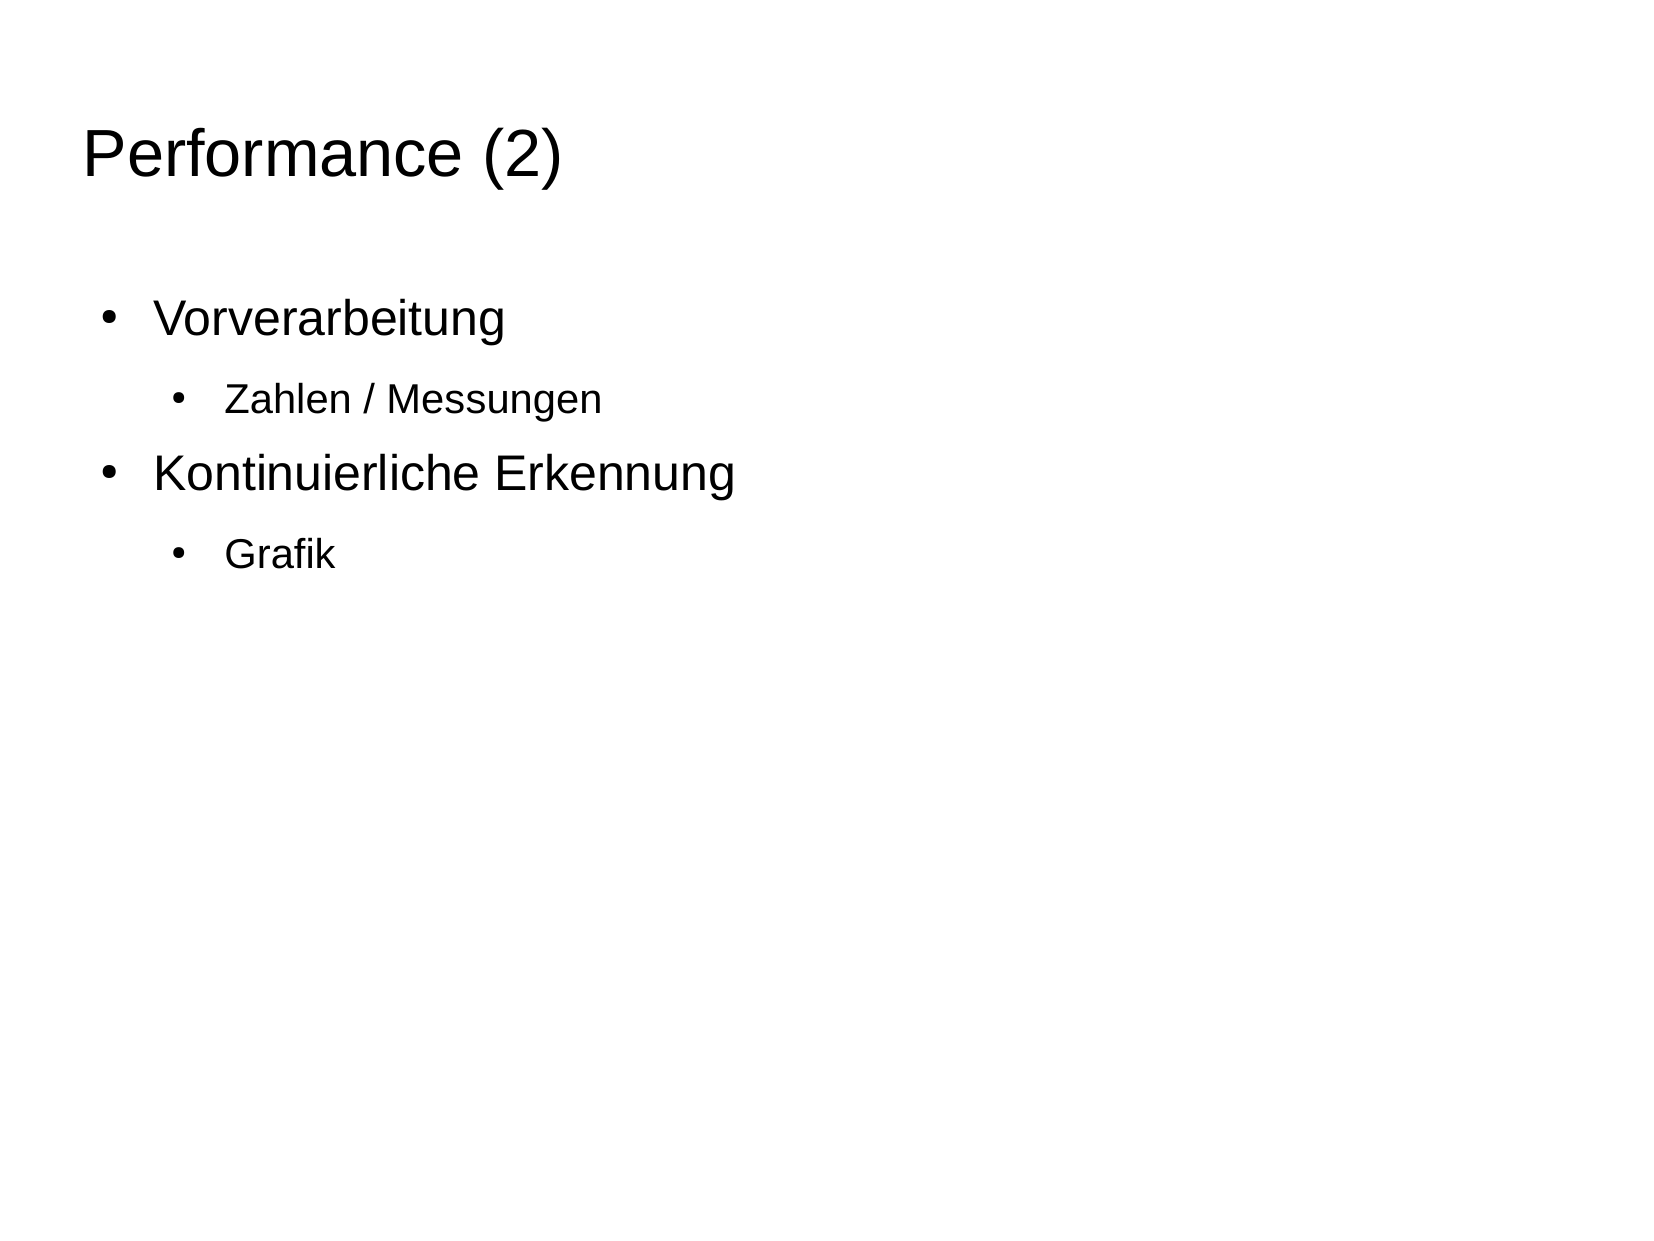

# Performance (2)
Vorverarbeitung
Zahlen / Messungen
Kontinuierliche Erkennung
Grafik